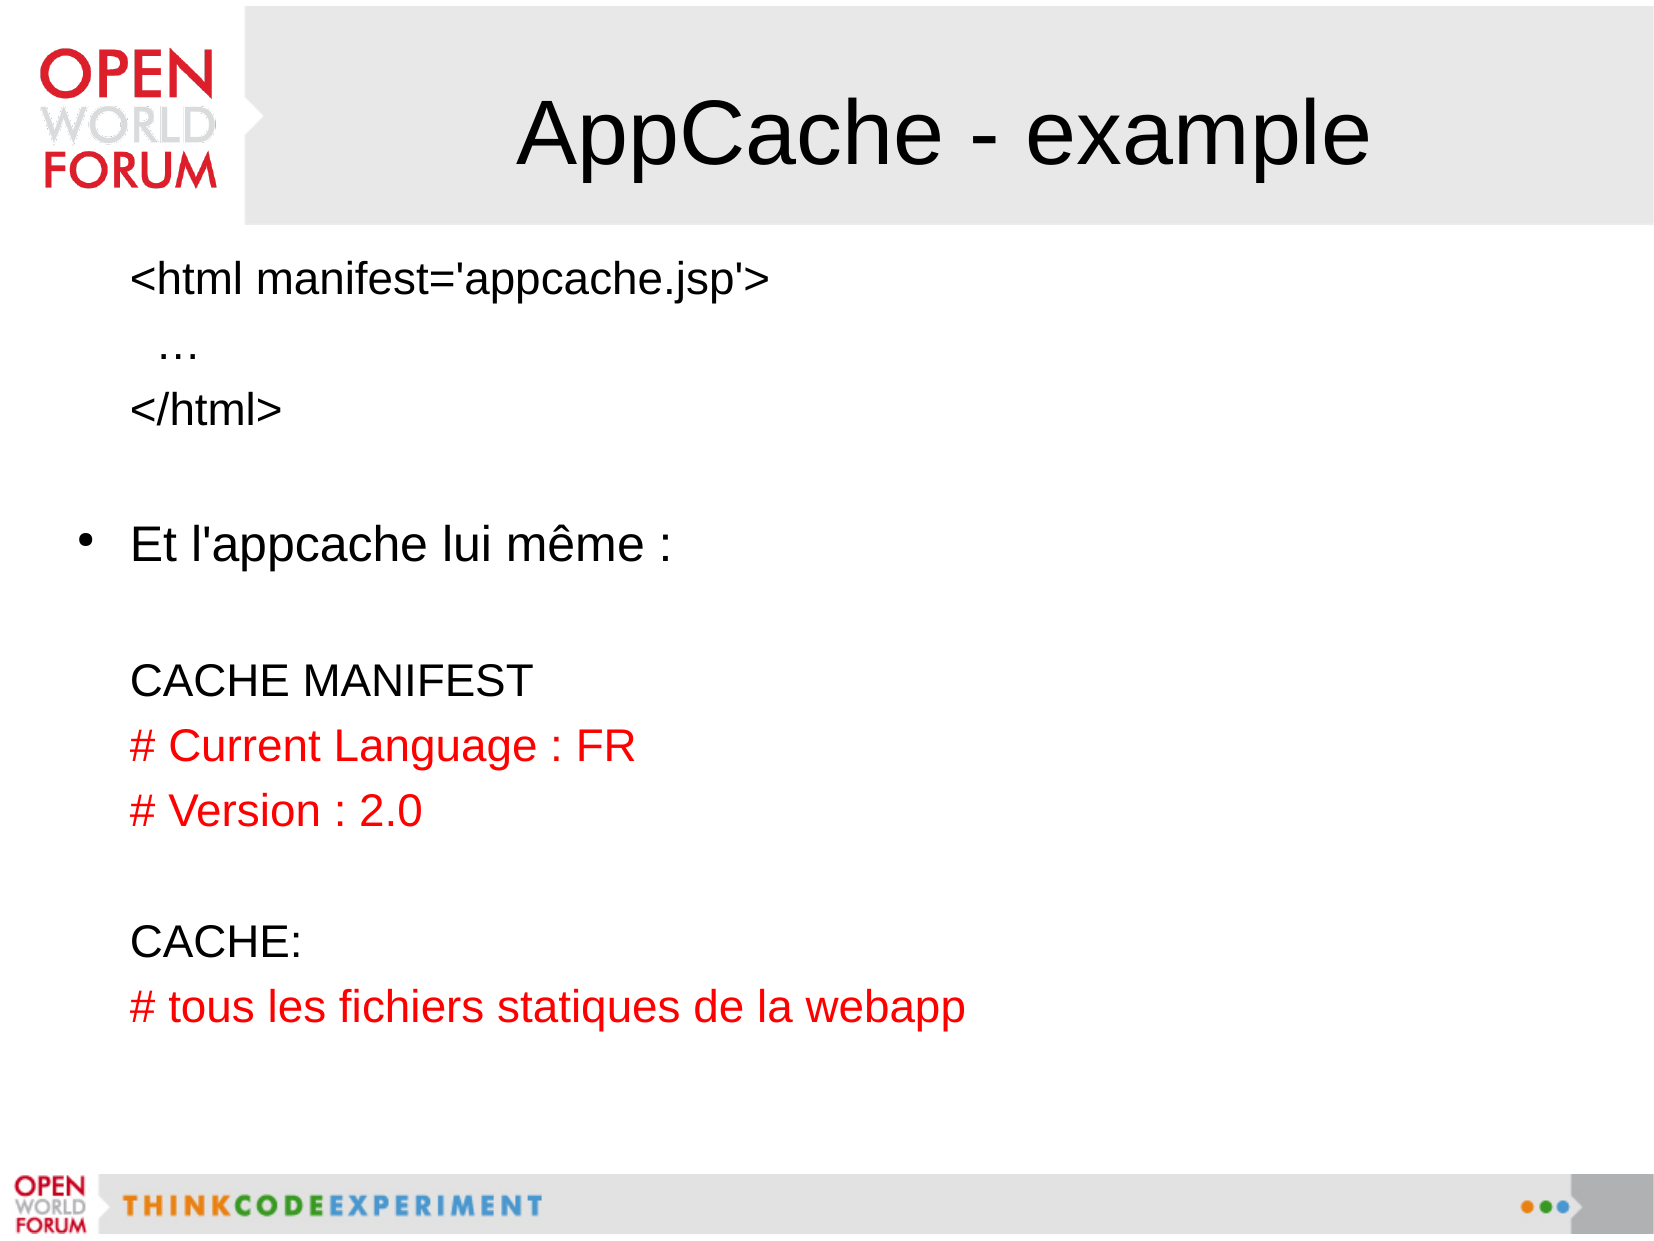

# AppCache - example
<html manifest='appcache.jsp'>
 …
</html>
Et l'appcache lui même :
CACHE MANIFEST
# Current Language : FR
# Version : 2.0
CACHE:
# tous les fichiers statiques de la webapp